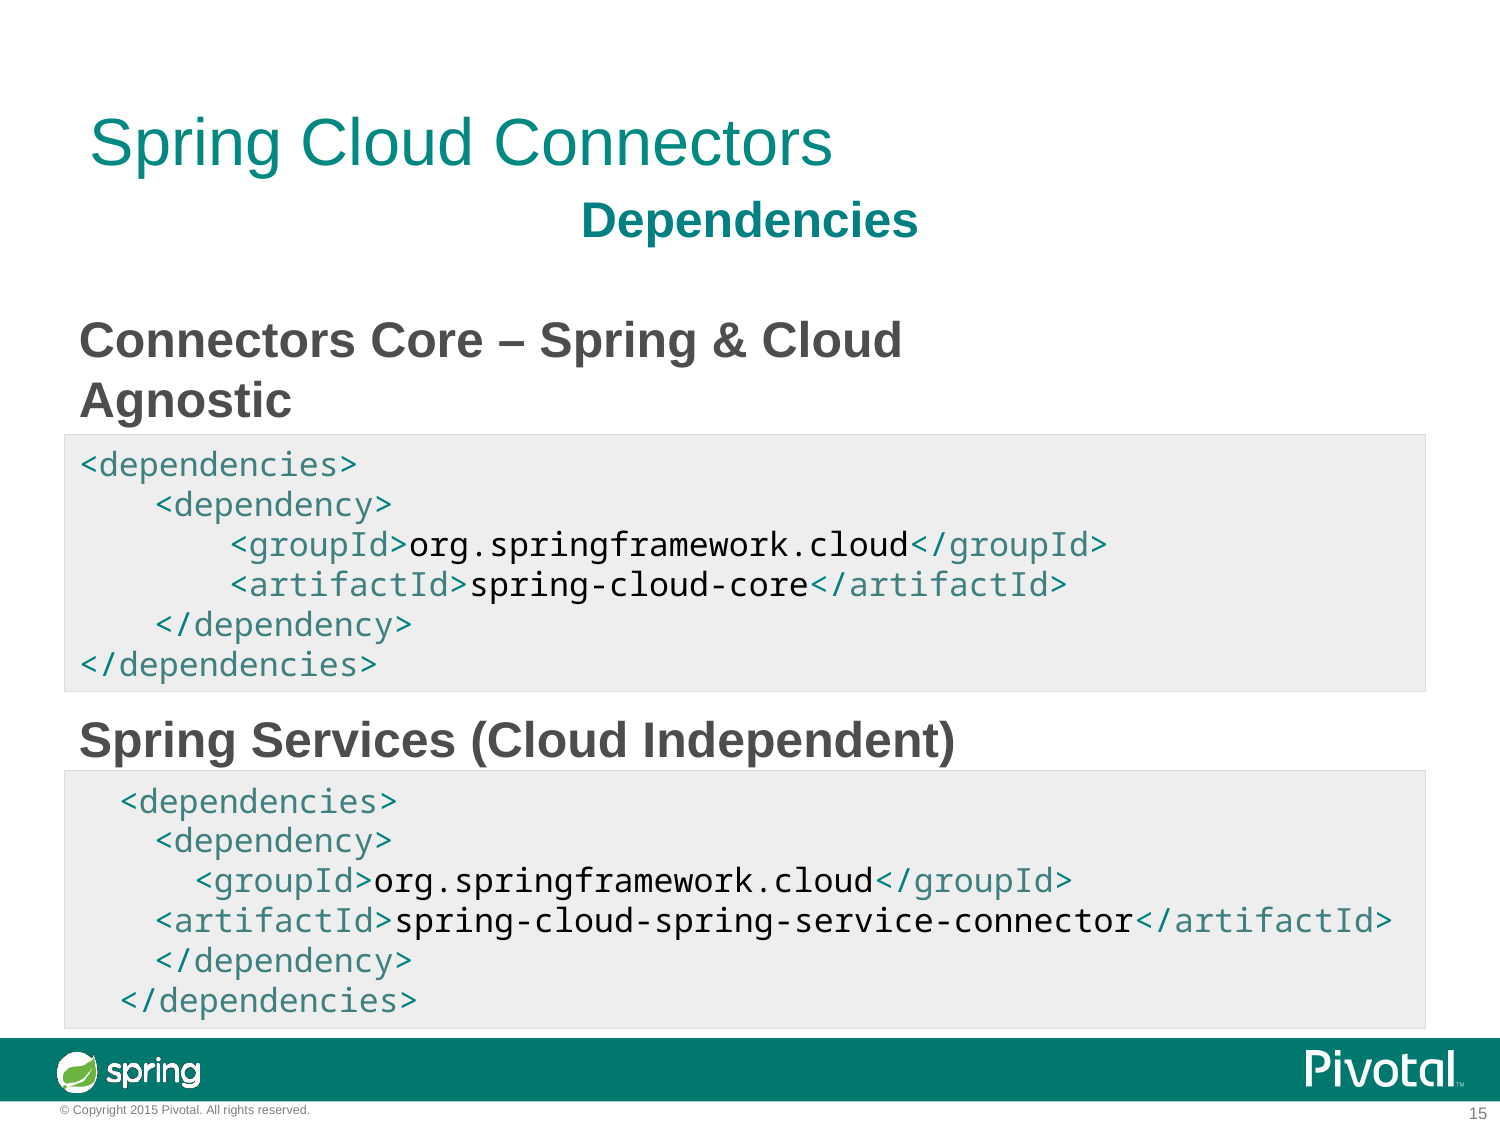

# Spring Cloud Connectors
Dependencies
Connectors Core – Spring & Cloud Agnostic
<dependencies>
	<dependency>
		<groupId>org.springframework.cloud</groupId>
		<artifactId>spring-cloud-core</artifactId>
	</dependency>
</dependencies>
Spring Services (Cloud Independent)
 <dependencies>
	<dependency>
	 <groupId>org.springframework.cloud</groupId>
	<artifactId>spring-cloud-spring-service-connector</artifactId>
	</dependency>
 </dependencies>